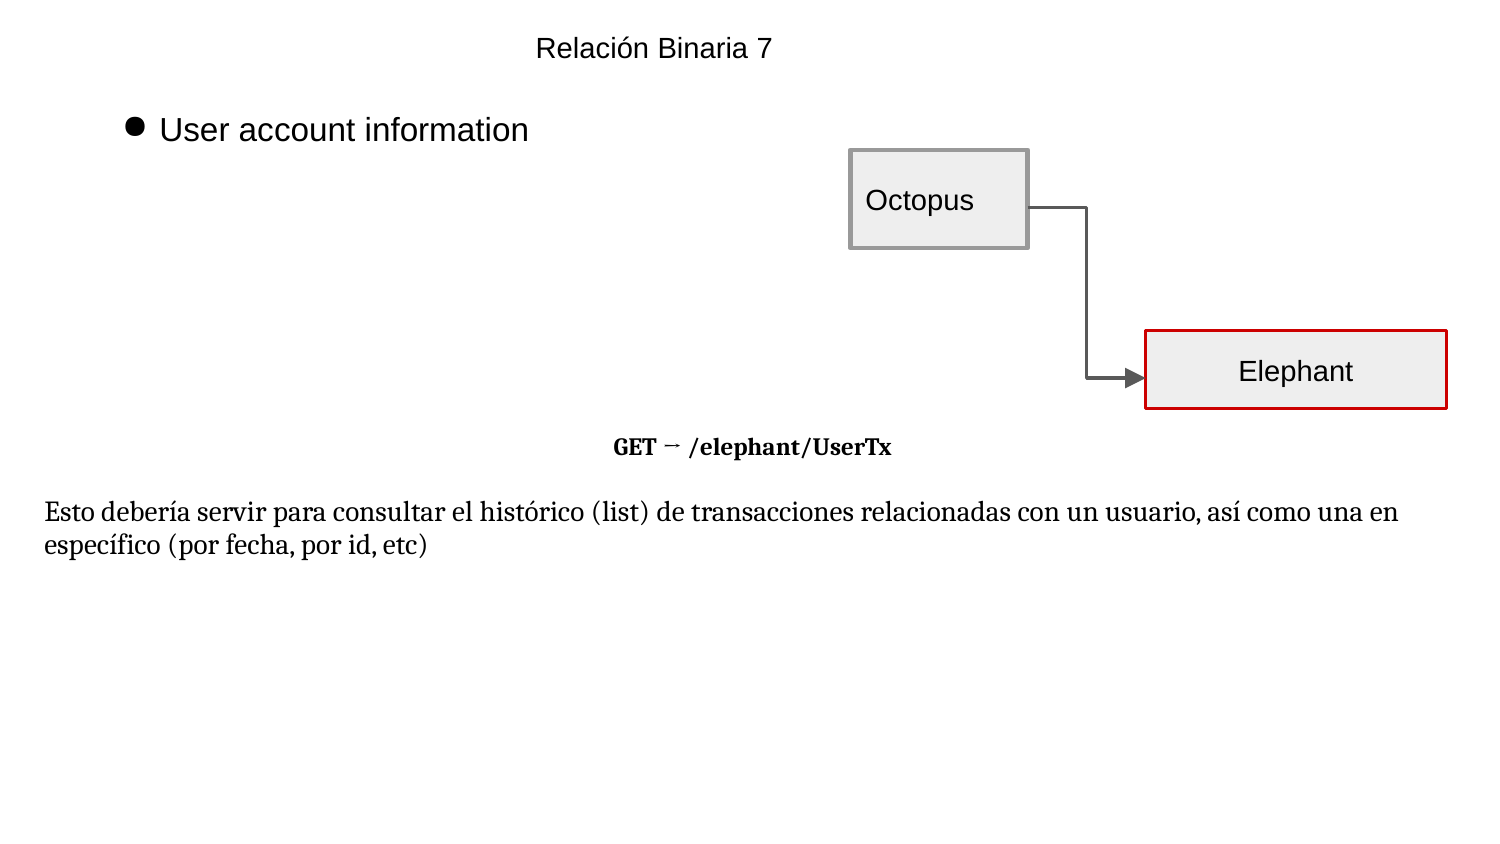

Relación Binaria 7
User account information
Octopus
Elephant
GET → /elephant/UserTx
Esto debería servir para consultar el histórico (list) de transacciones relacionadas con un usuario, así como una en específico (por fecha, por id, etc)